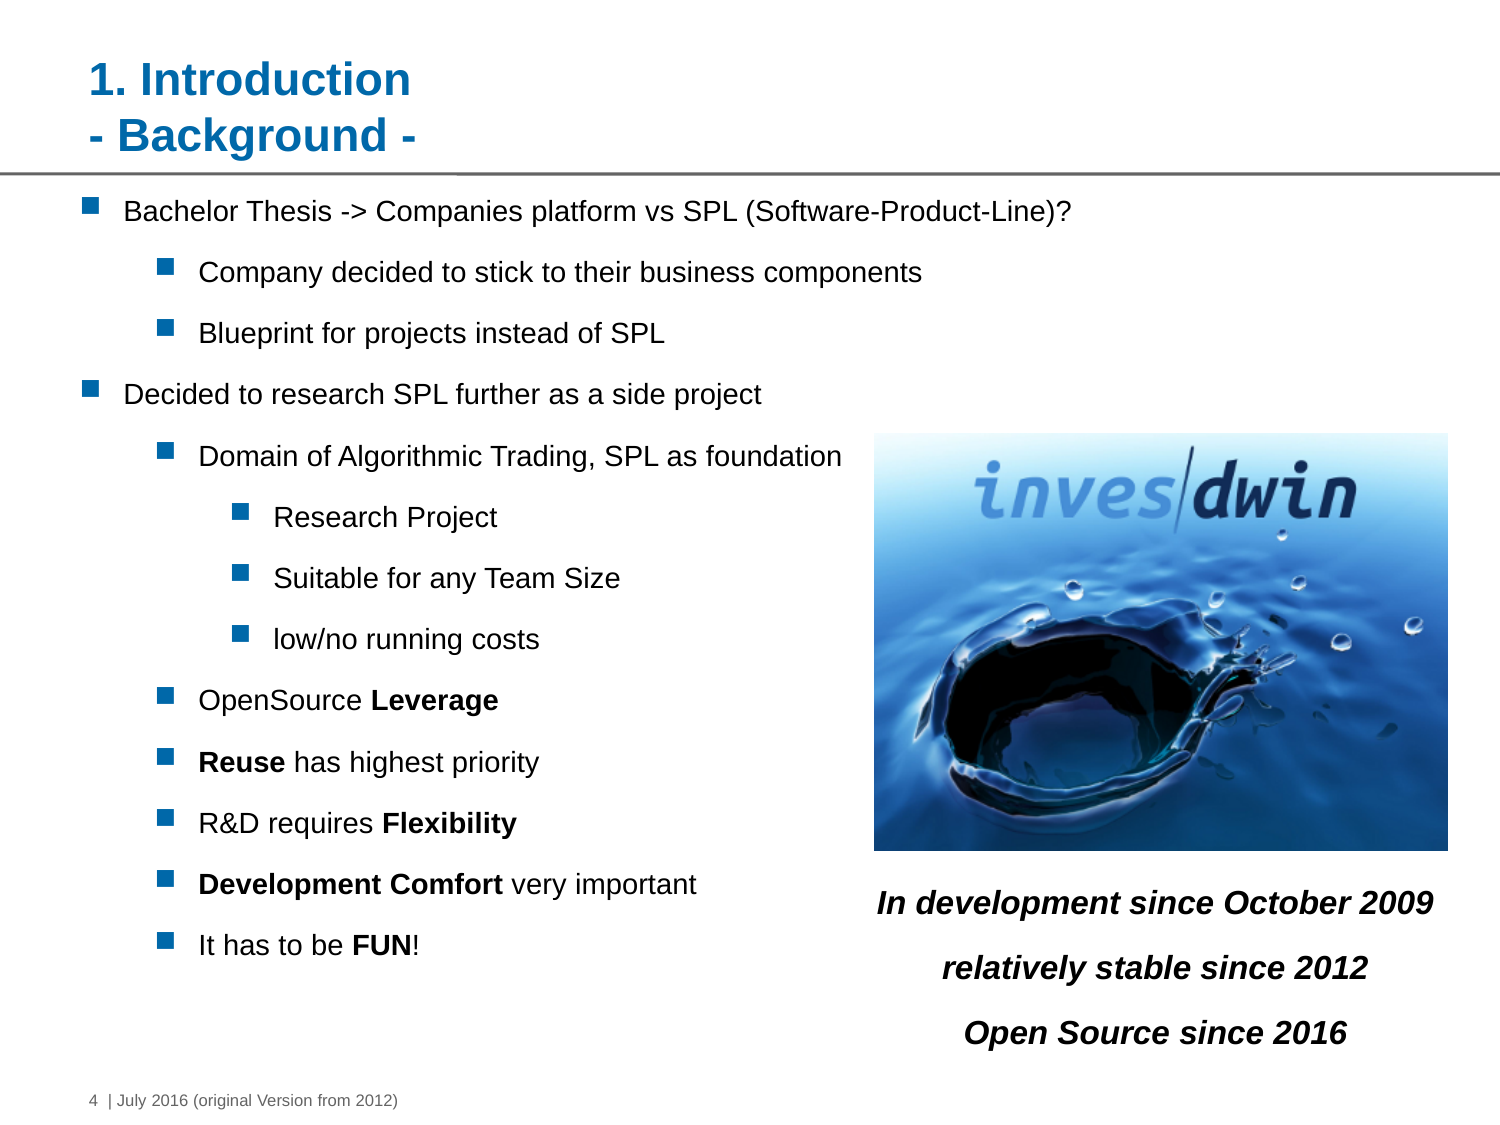

# 1. Introduction - Background -
Bachelor Thesis -> Companies platform vs SPL (Software-Product-Line)?
Company decided to stick to their business components
Blueprint for projects instead of SPL
Decided to research SPL further as a side project
Domain of Algorithmic Trading, SPL as foundation
Research Project
Suitable for any Team Size
low/no running costs
OpenSource Leverage
Reuse has highest priority
R&D requires Flexibility
Development Comfort very important
It has to be FUN!
In development since October 2009
relatively stable since 2012
Open Source since 2016